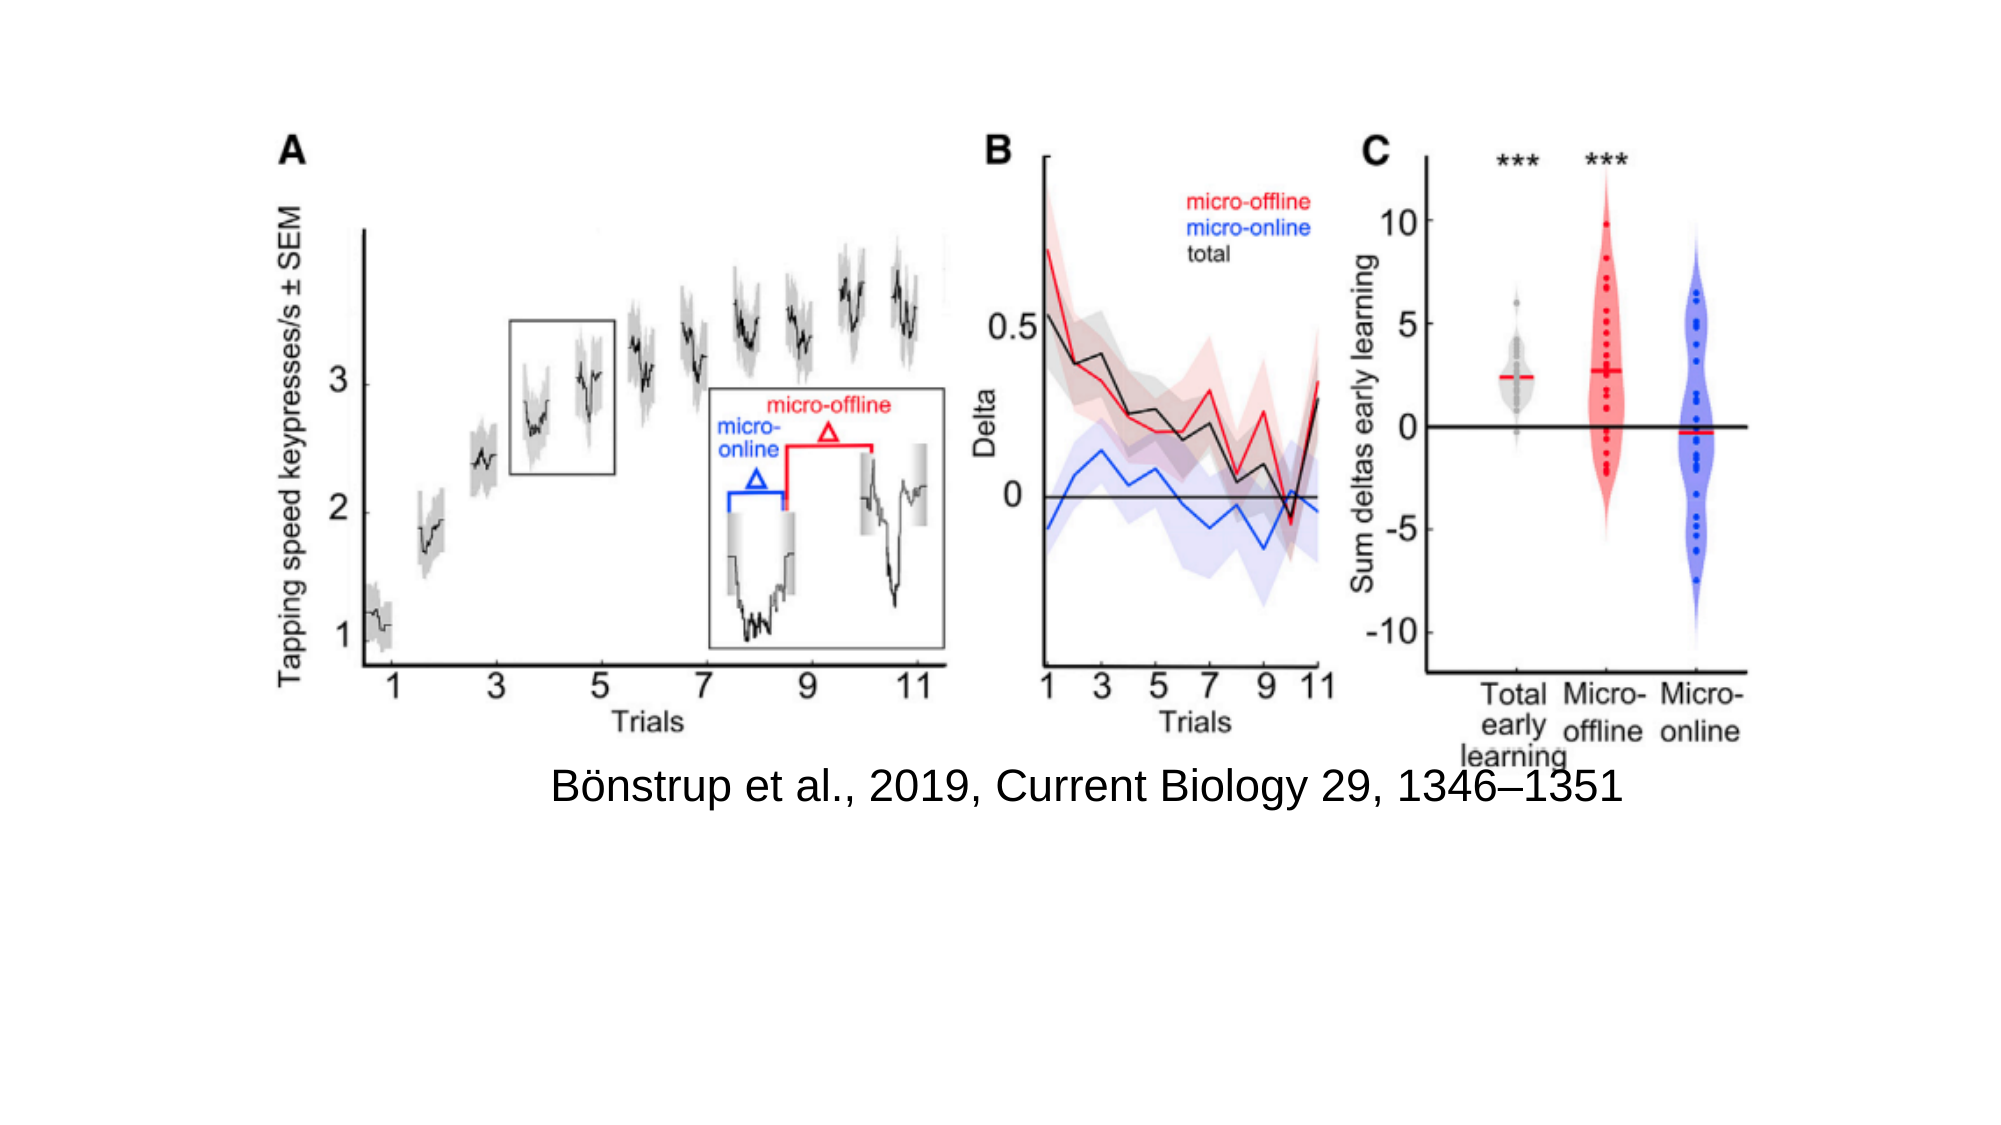

Bönstrup et al., 2019, Current Biology 29, 1346–1351